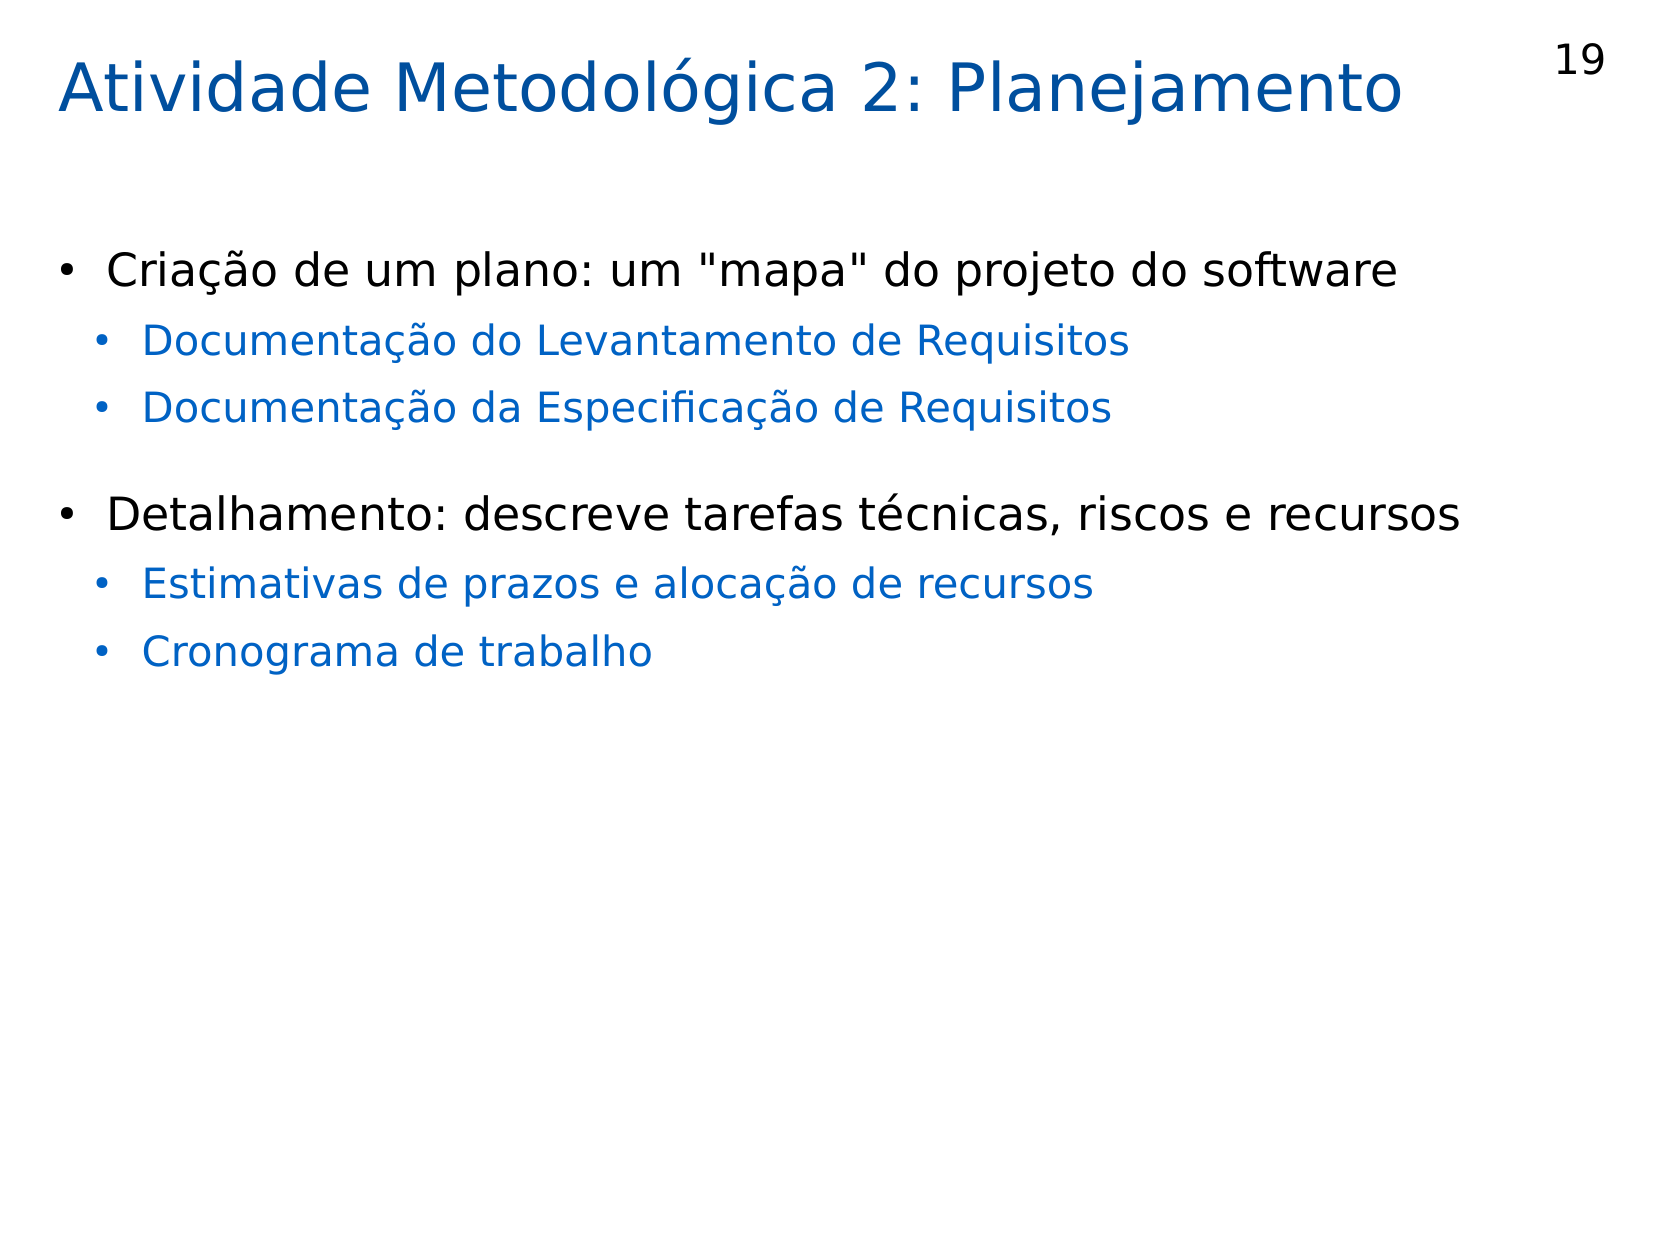

# Atividade Metodológica 2: Planejamento
19
Criação de um plano: um "mapa" do projeto do software
Documentação do Levantamento de Requisitos
Documentação da Especificação de Requisitos
Detalhamento: descreve tarefas técnicas, riscos e recursos
Estimativas de prazos e alocação de recursos
Cronograma de trabalho